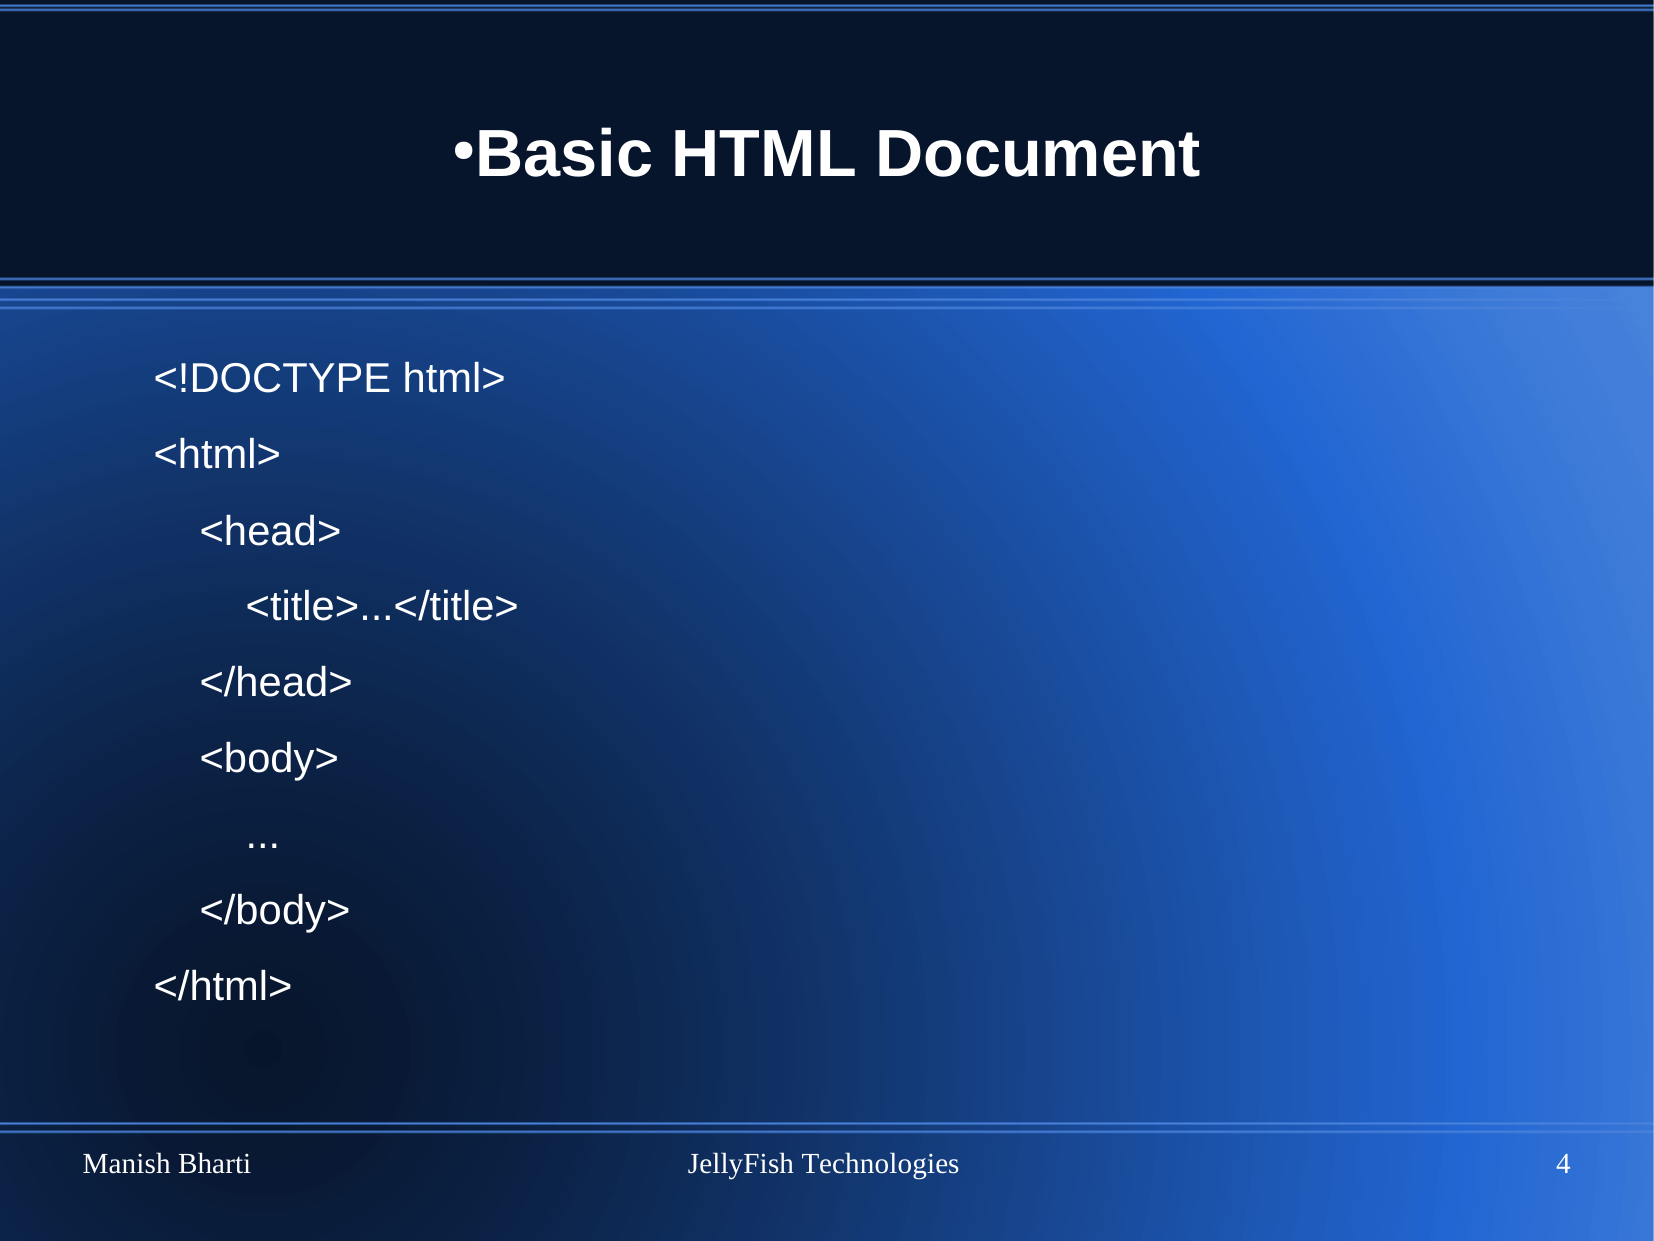

# Basic HTML Document
<!DOCTYPE html>
<html>
 <head>
 <title>...</title>
 </head>
 <body>
 ...
 </body>
</html>
Manish Bharti
JellyFish Technologies
4